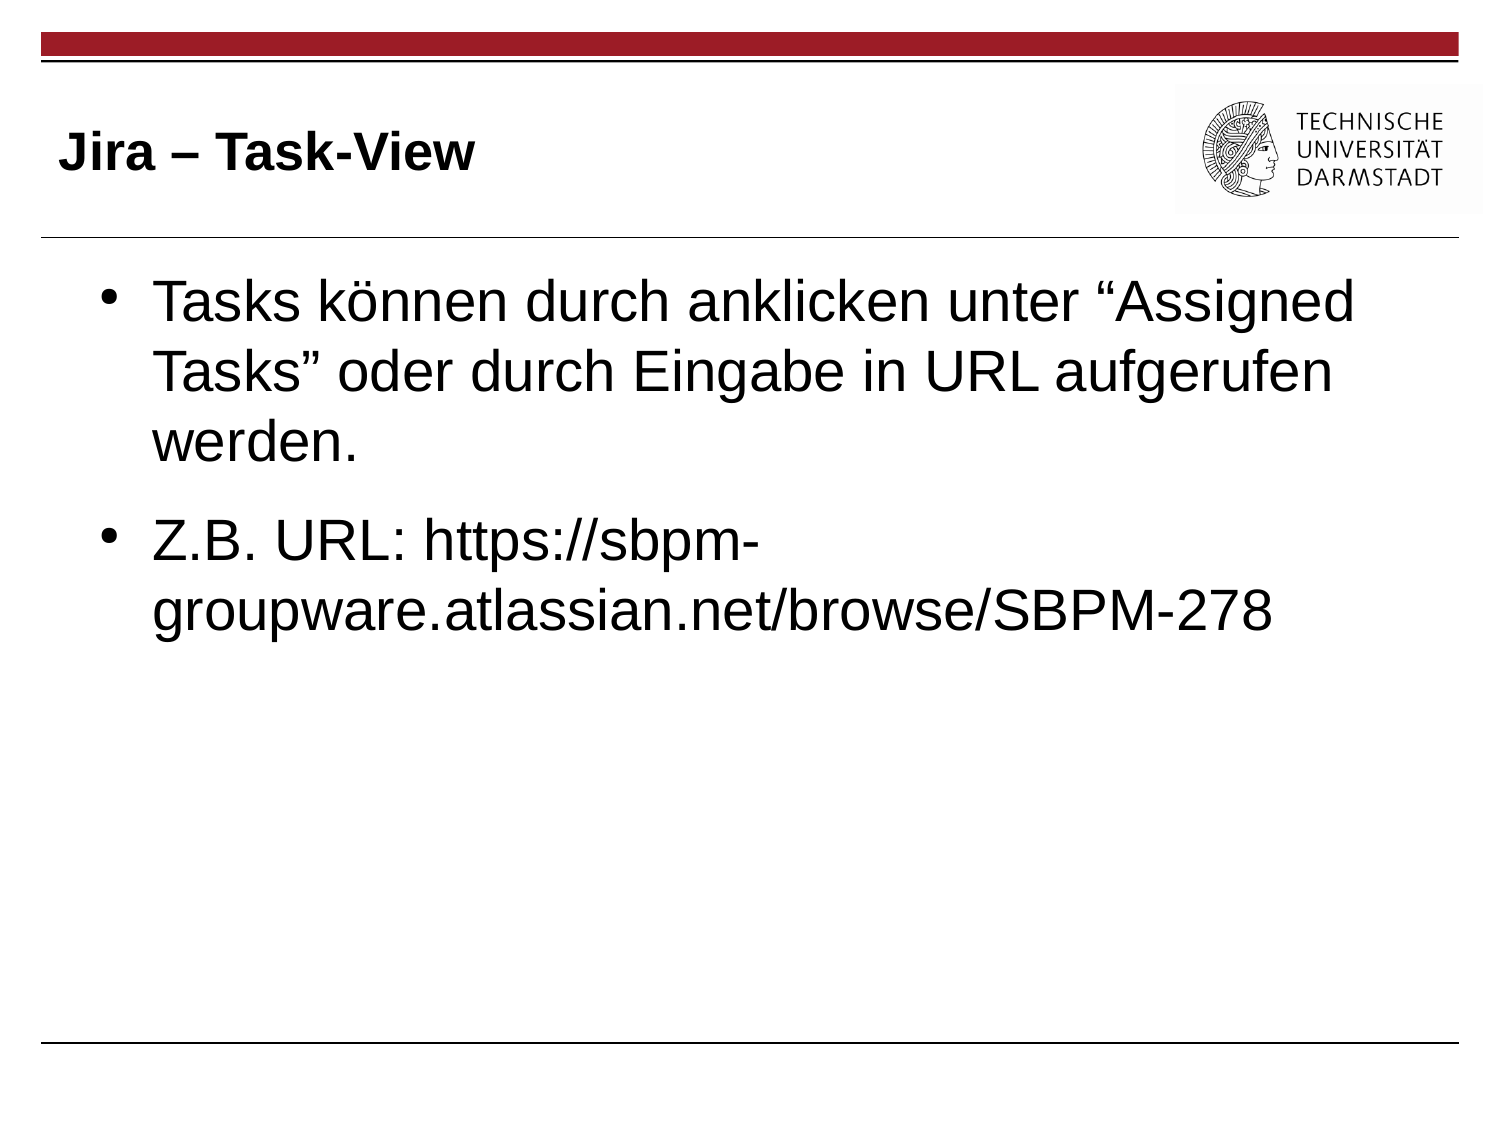

Jira – Task-View
# Tasks können durch anklicken unter “Assigned Tasks” oder durch Eingabe in URL aufgerufen werden.
Z.B. URL: https://sbpm-groupware.atlassian.net/browse/SBPM-278